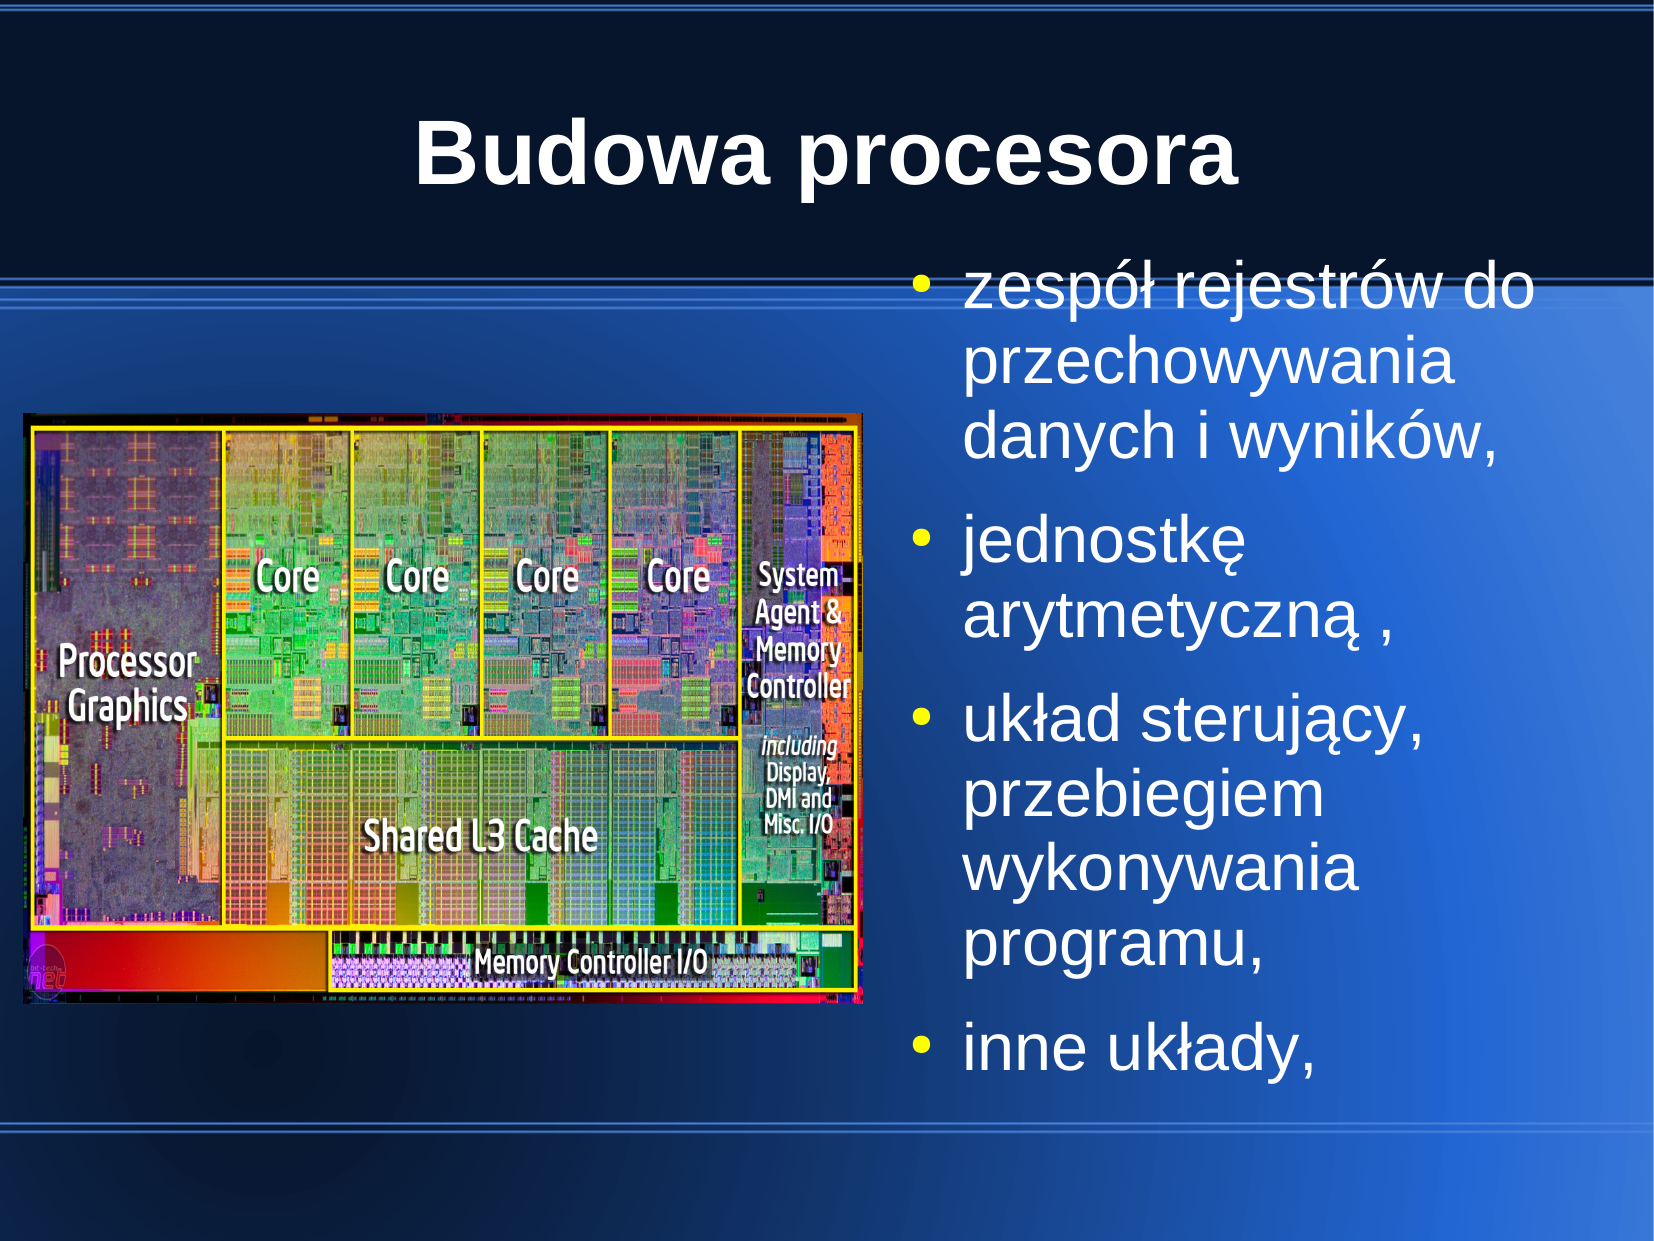

# Budowa procesora
zespół rejestrów do przechowywania danych i wyników,
jednostkę arytmetyczną ,
układ sterujący, przebiegiem wykonywania programu,
inne układy,